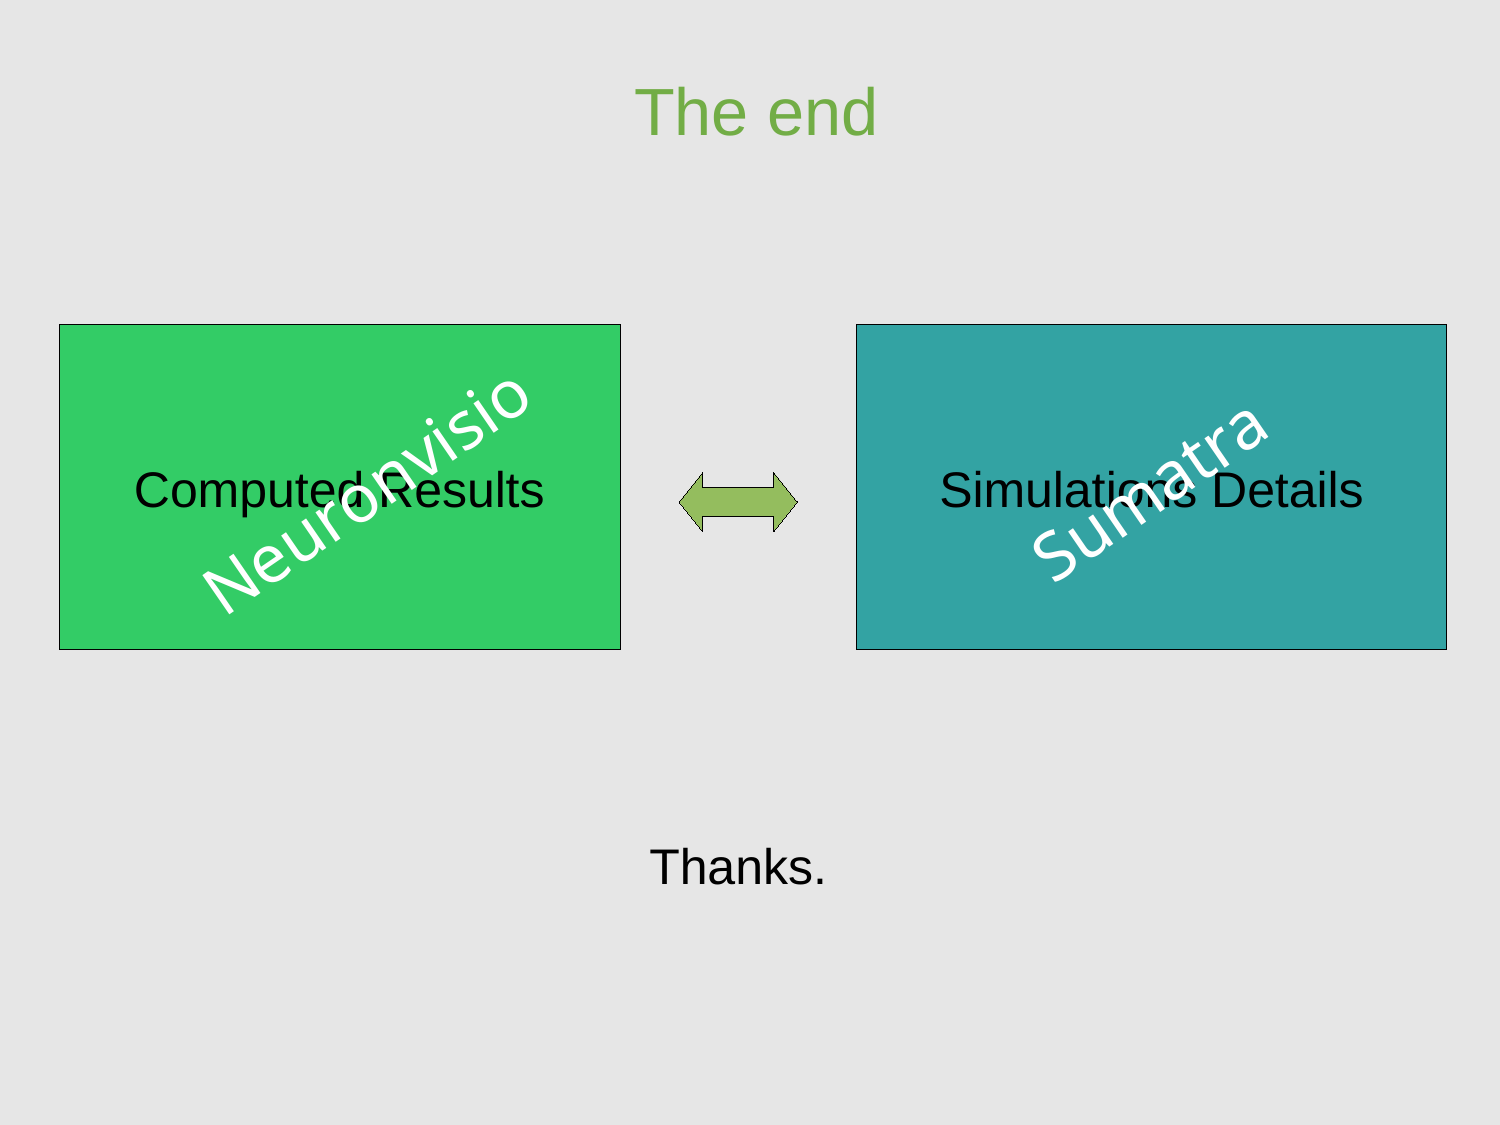

# The end
Computed Results
Simulations Details
Sumatra
Neuronvisio
Thanks.
27